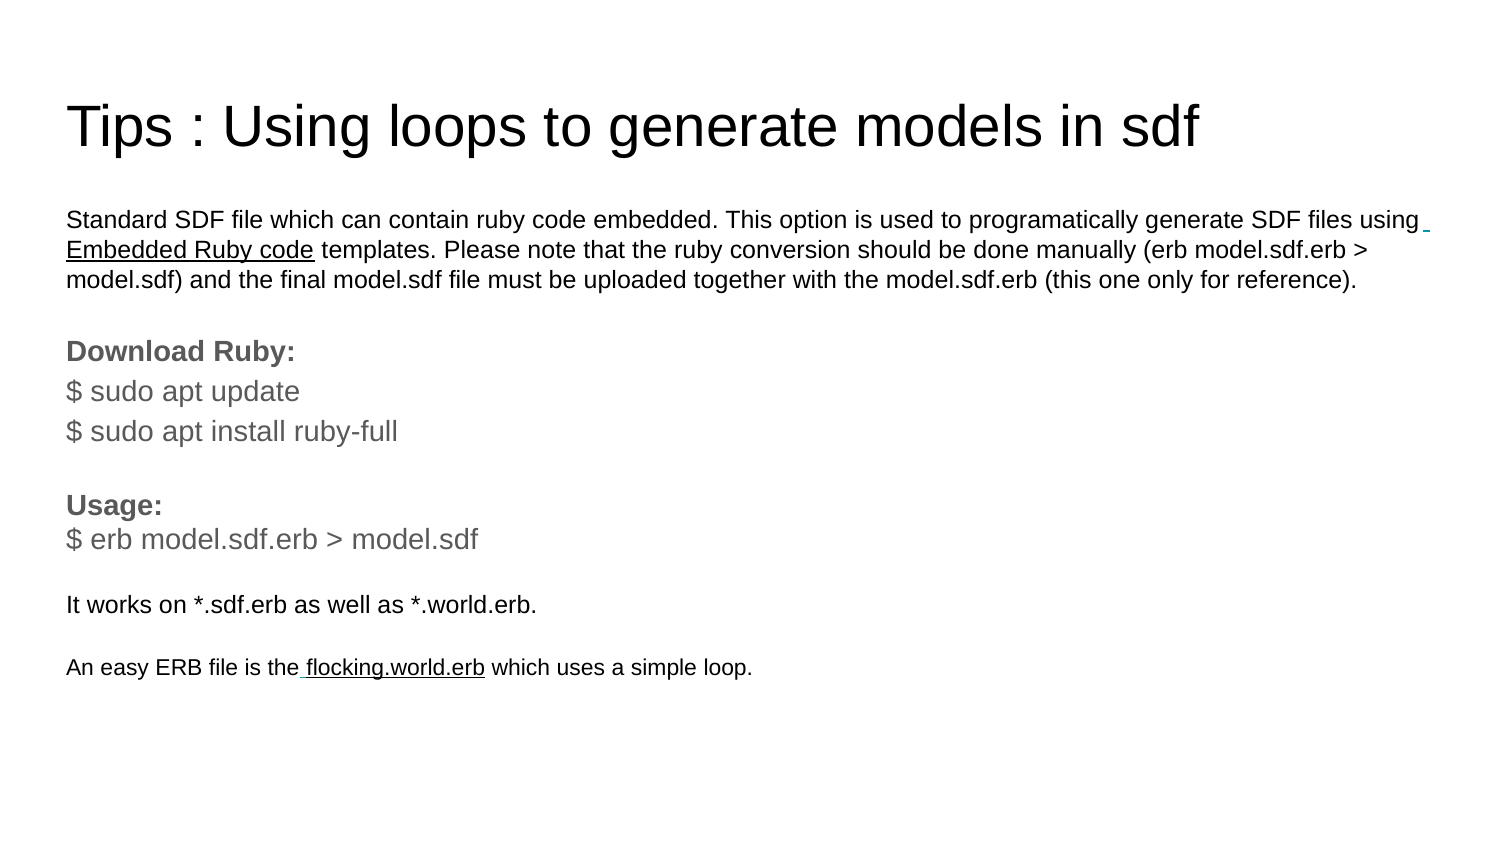

# Tips : Using loops to generate models in sdf
Standard SDF file which can contain ruby code embedded. This option is used to programatically generate SDF files using Embedded Ruby code templates. Please note that the ruby conversion should be done manually (erb model.sdf.erb > model.sdf) and the final model.sdf file must be uploaded together with the model.sdf.erb (this one only for reference).
Download Ruby:
$ sudo apt update
$ sudo apt install ruby-full
Usage:
$ erb model.sdf.erb > model.sdf
It works on *.sdf.erb as well as *.world.erb.
An easy ERB file is the flocking.world.erb which uses a simple loop.